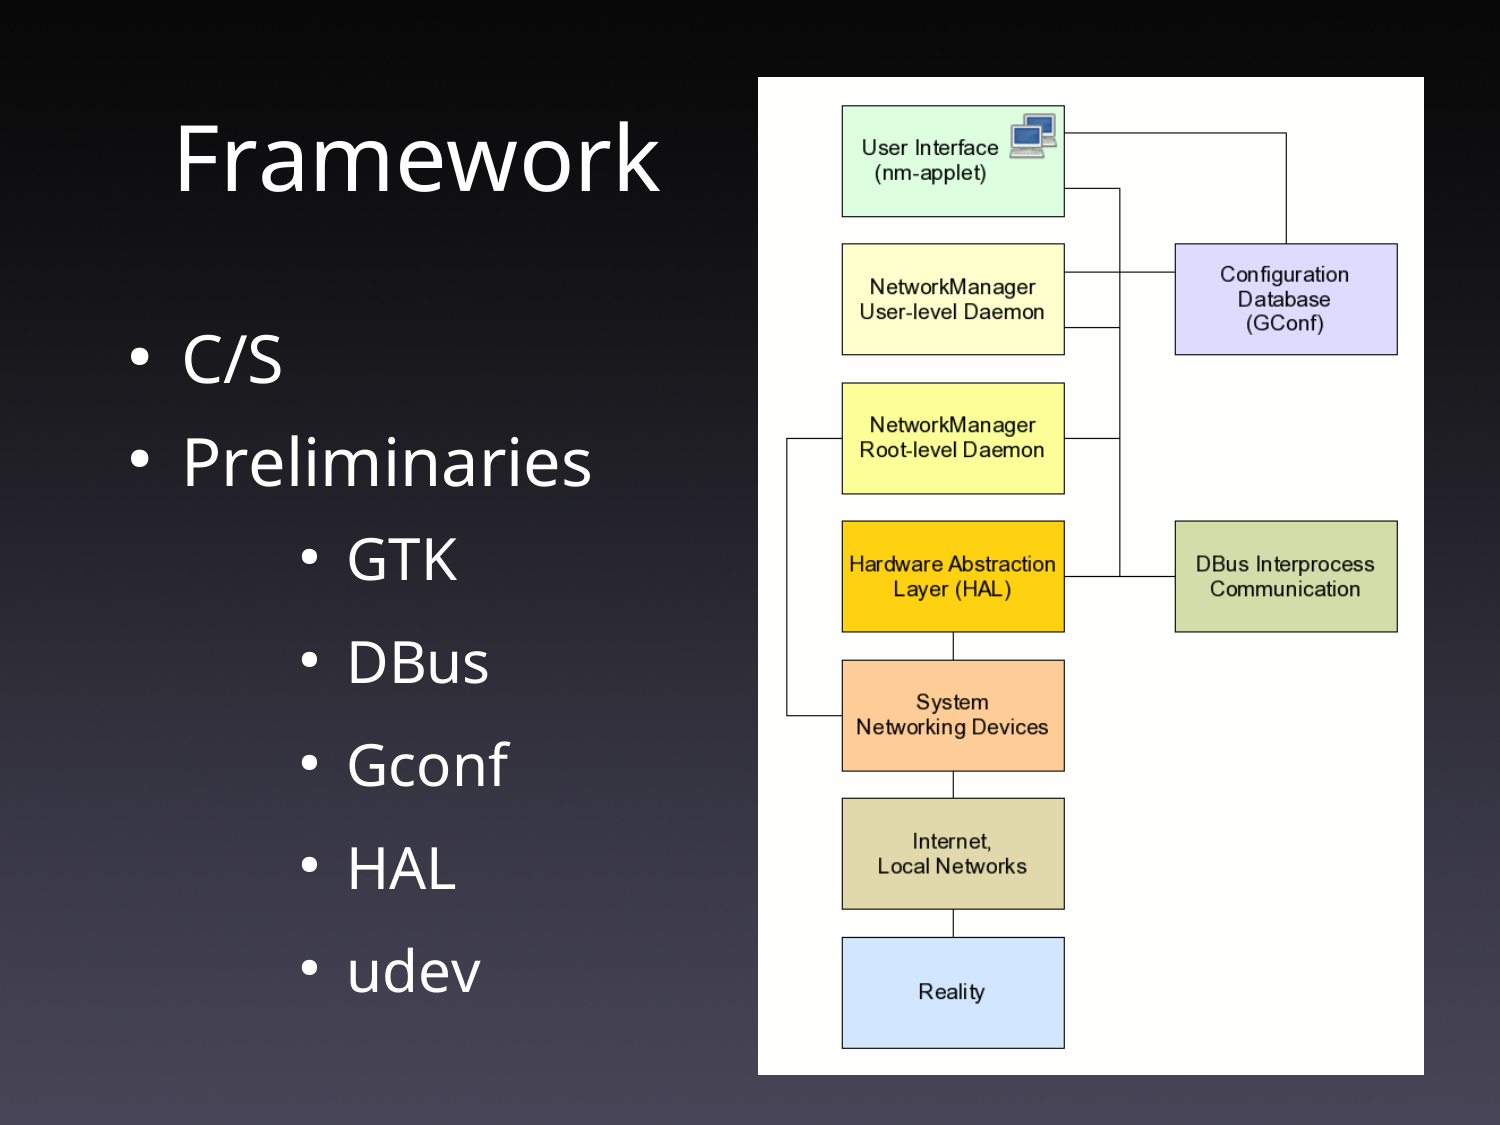

# Framework
C/S
Preliminaries
GTK
DBus
Gconf
HAL
udev